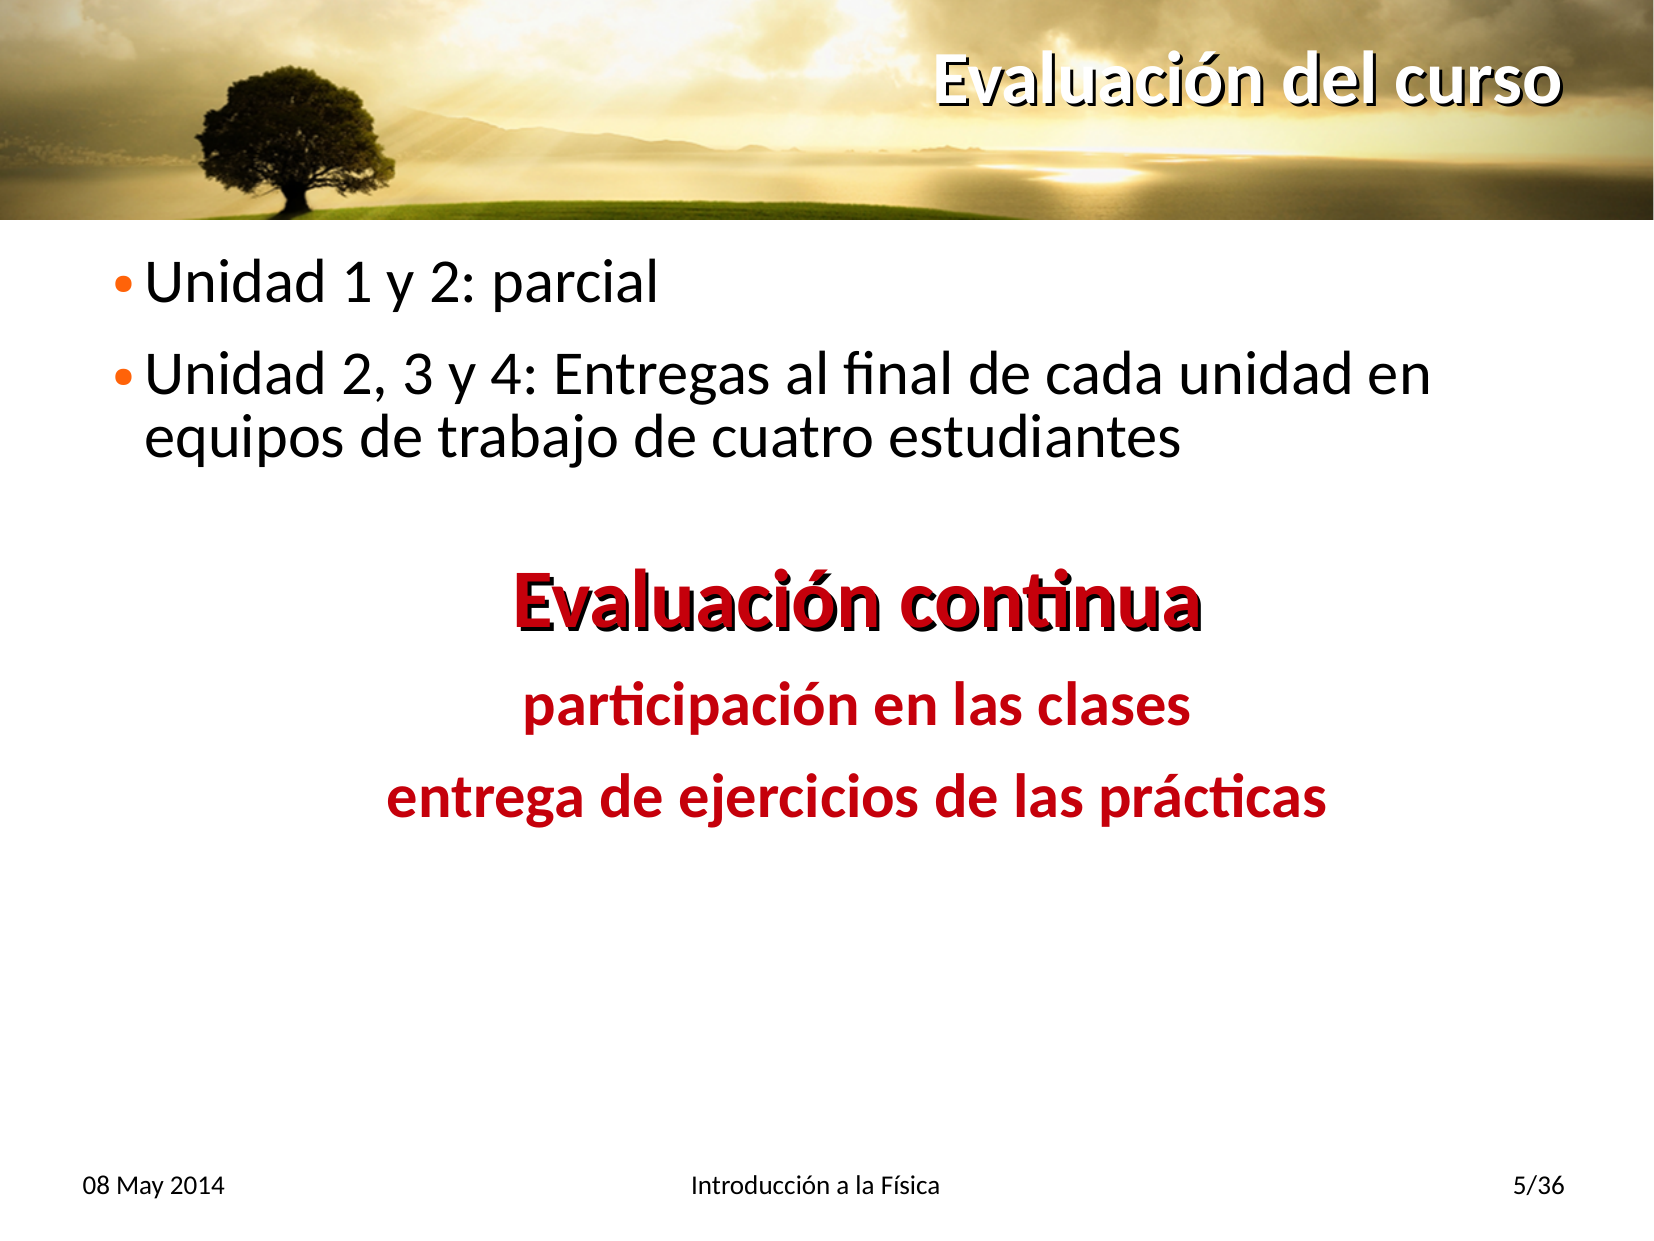

# Evaluación del curso
Unidad 1 y 2: parcial
Unidad 2, 3 y 4: Entregas al final de cada unidad en equipos de trabajo de cuatro estudiantes
Evaluación continua
participación en las clases
entrega de ejercicios de las prácticas
08 May 2014
Introducción a la Física
5